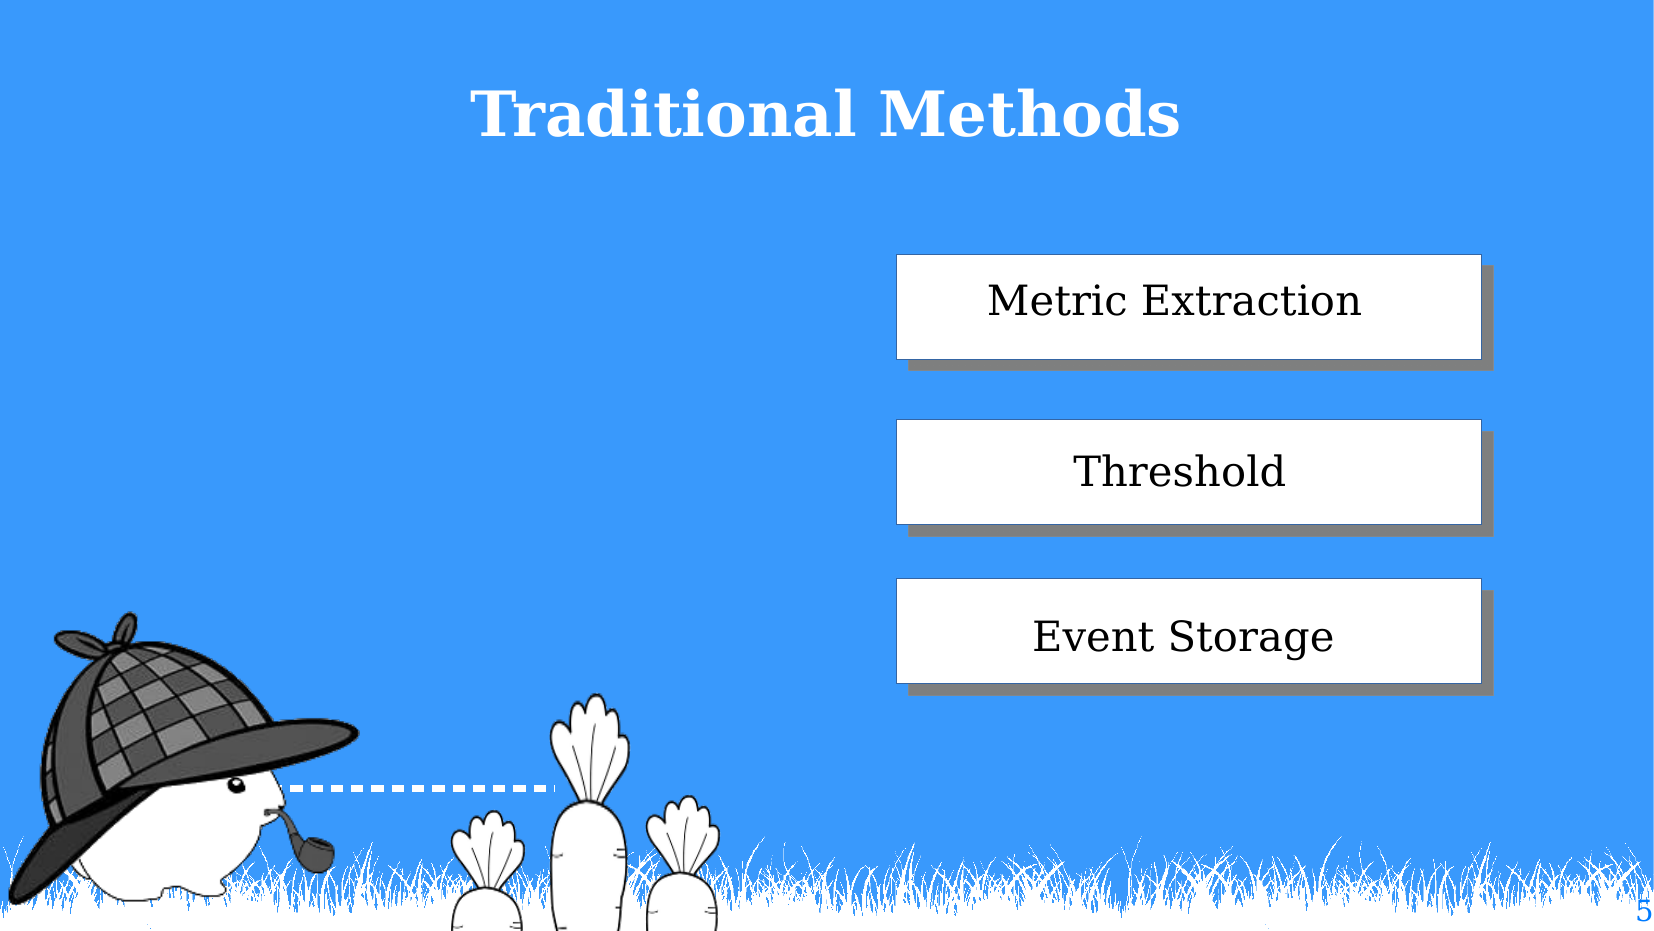

# Traditional Methods
Metric Extraction
Threshold
Event Storage
5